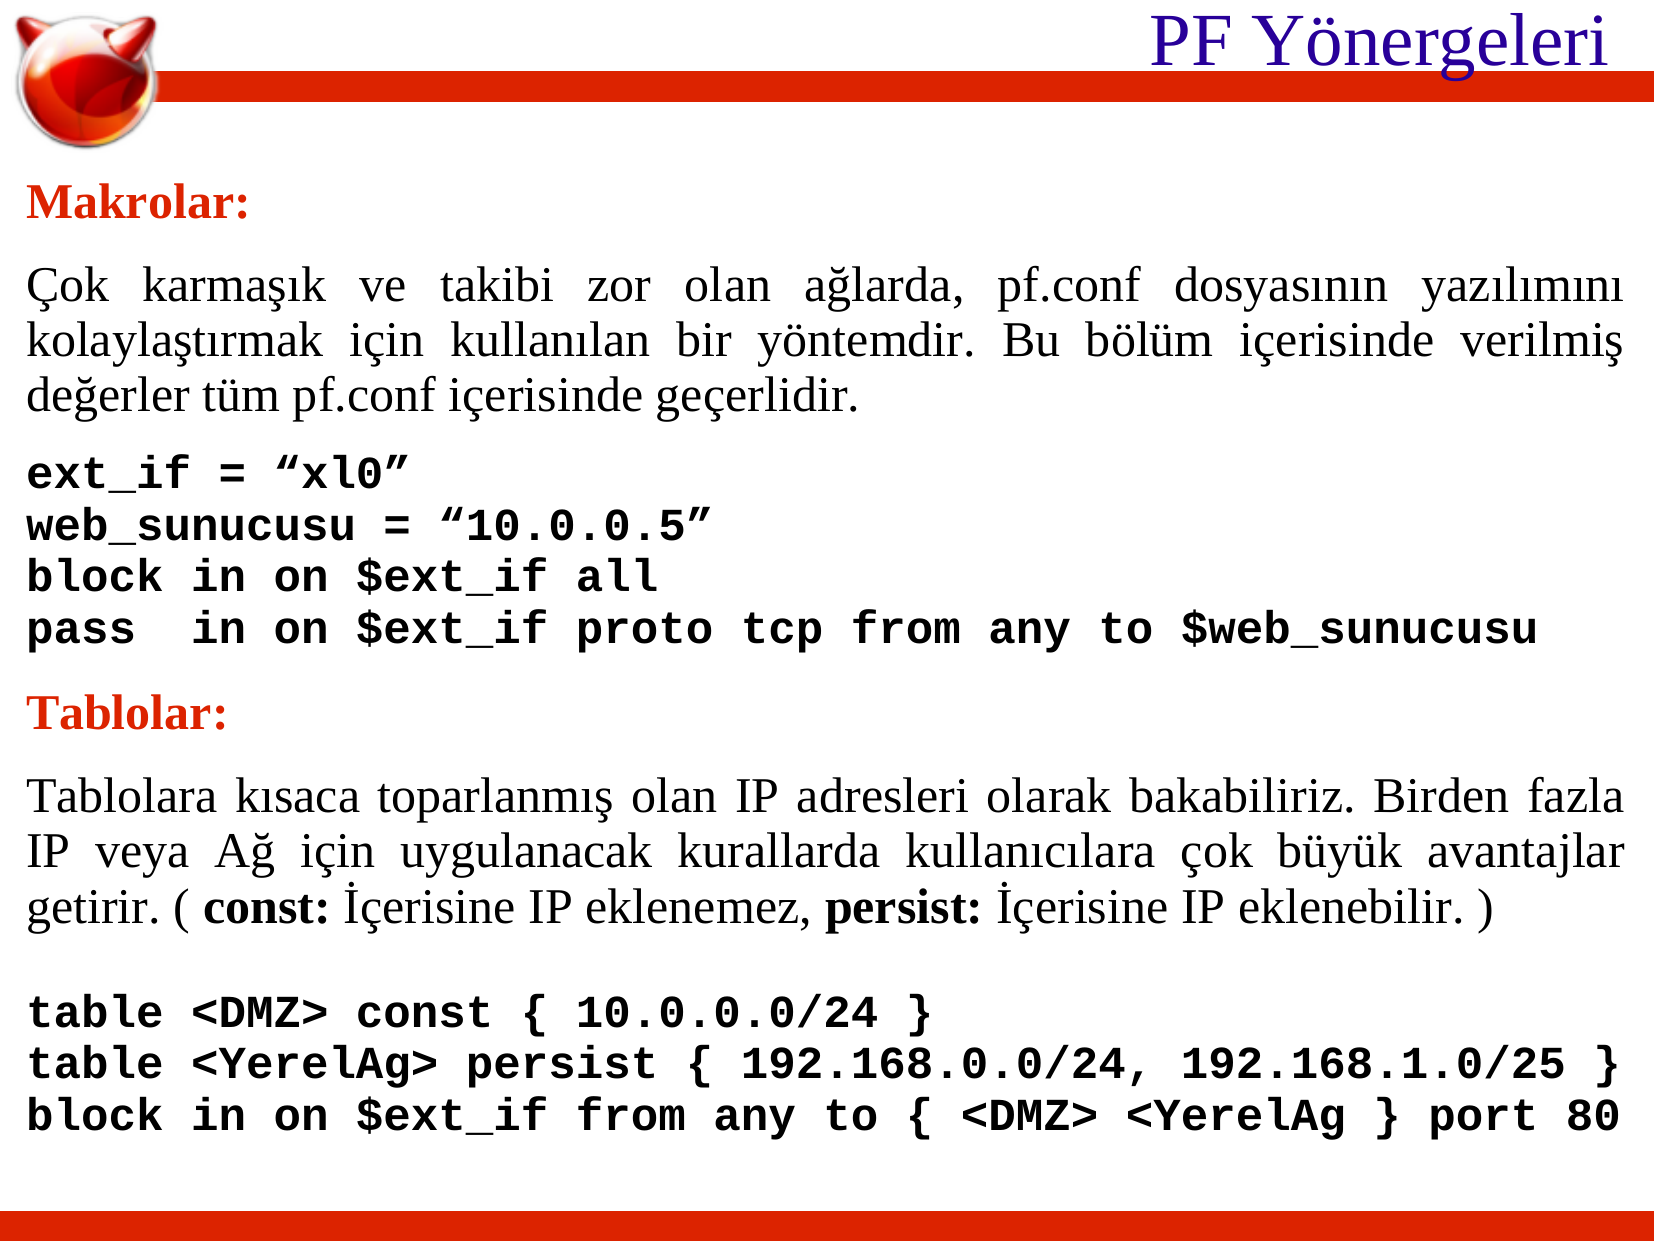

PF Yönergeleri
Makrolar:
Çok karmaşık ve takibi zor olan ağlarda, pf.conf dosyasının yazılımını kolaylaştırmak için kullanılan bir yöntemdir. Bu bölüm içerisinde verilmiş değerler tüm pf.conf içerisinde geçerlidir.
ext_if = “xl0”
web_sunucusu = “10.0.0.5”
block in on $ext_if all
pass in on $ext_if proto tcp from any to $web_sunucusu
Tablolar:
Tablolara kısaca toparlanmış olan IP adresleri olarak bakabiliriz. Birden fazla IP veya Ağ için uygulanacak kurallarda kullanıcılara çok büyük avantajlar getirir. ( const: İçerisine IP eklenemez, persist: İçerisine IP eklenebilir. )
table <DMZ> const { 10.0.0.0/24 }
table <YerelAg> persist { 192.168.0.0/24, 192.168.1.0/25 }
block in on $ext_if from any to { <DMZ> <YerelAg } port 80